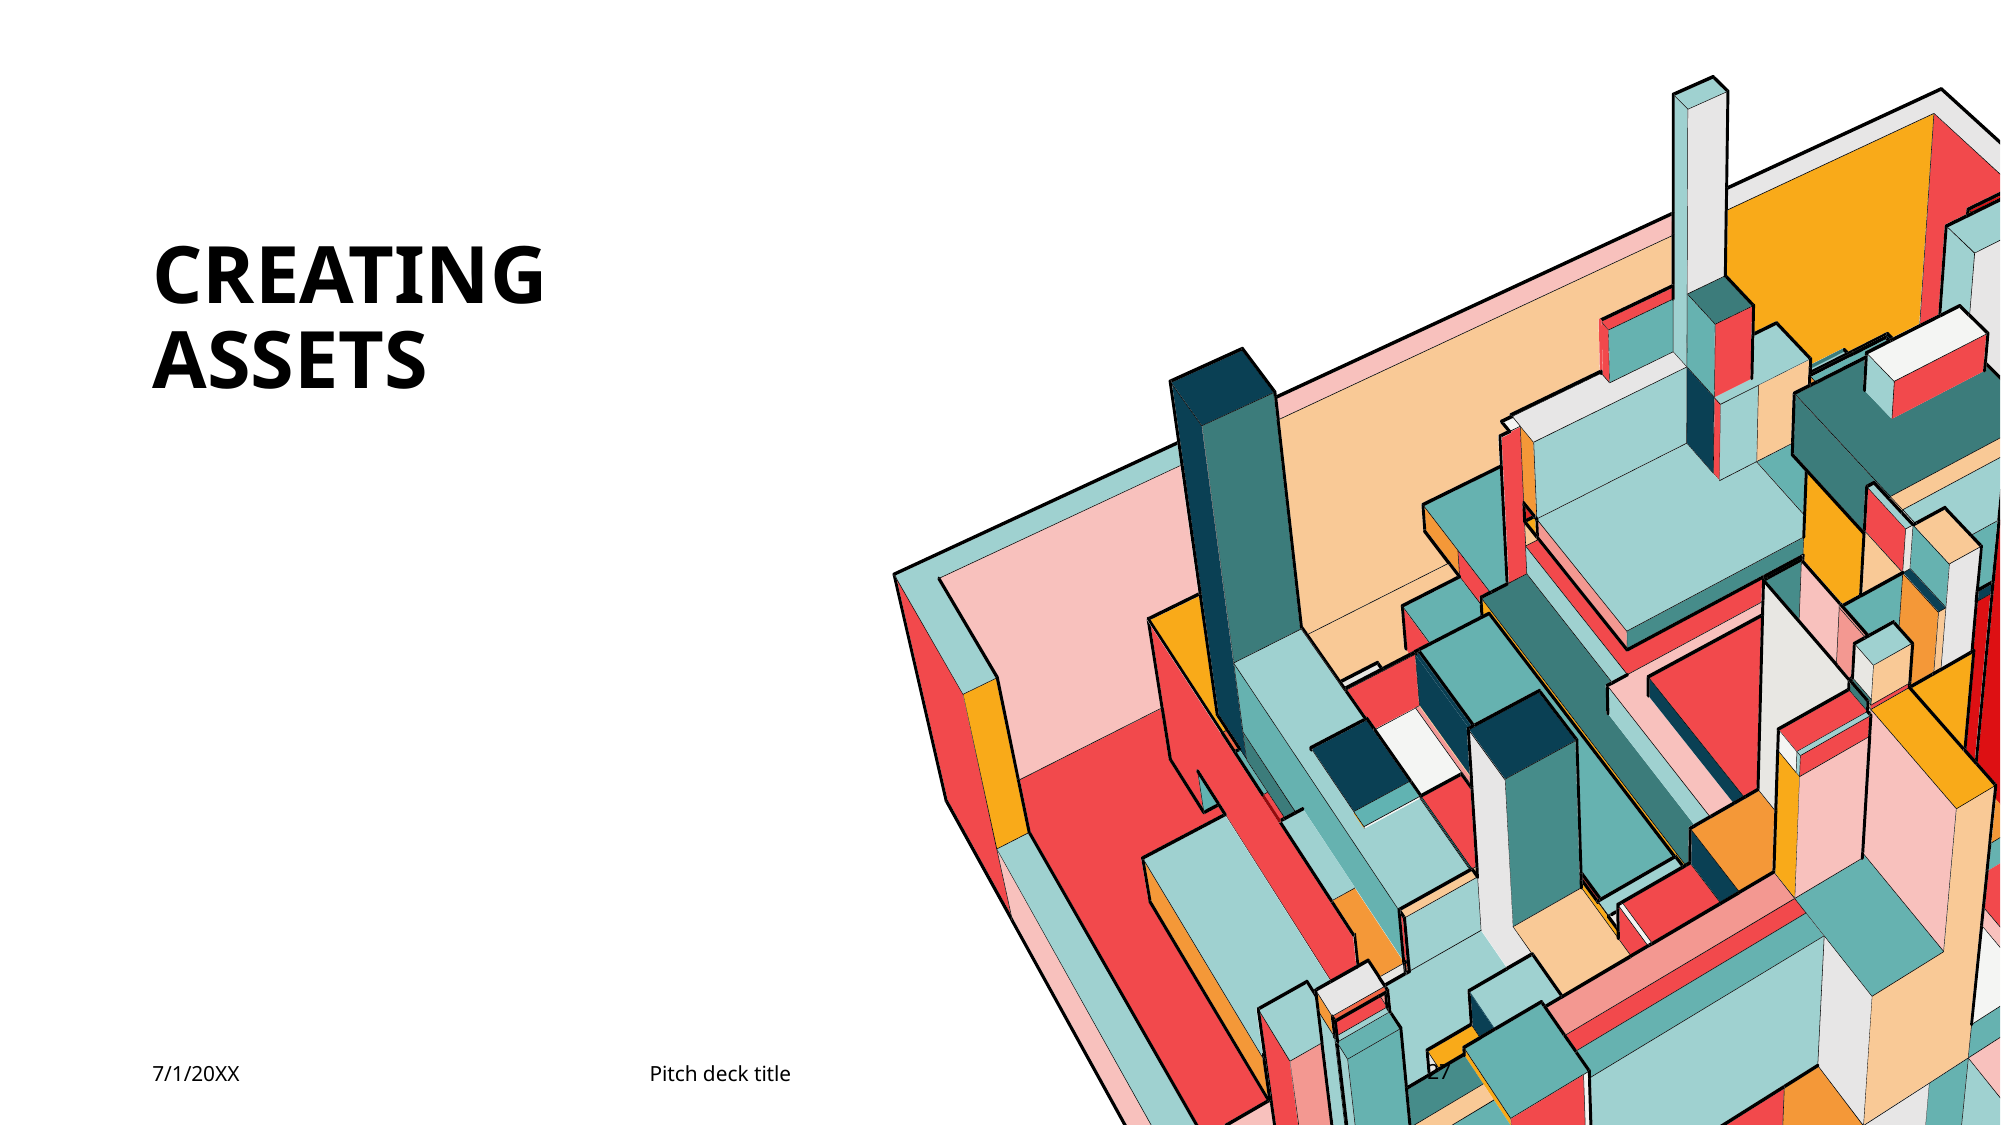

# Creating assets
7/1/20XX
Pitch deck title